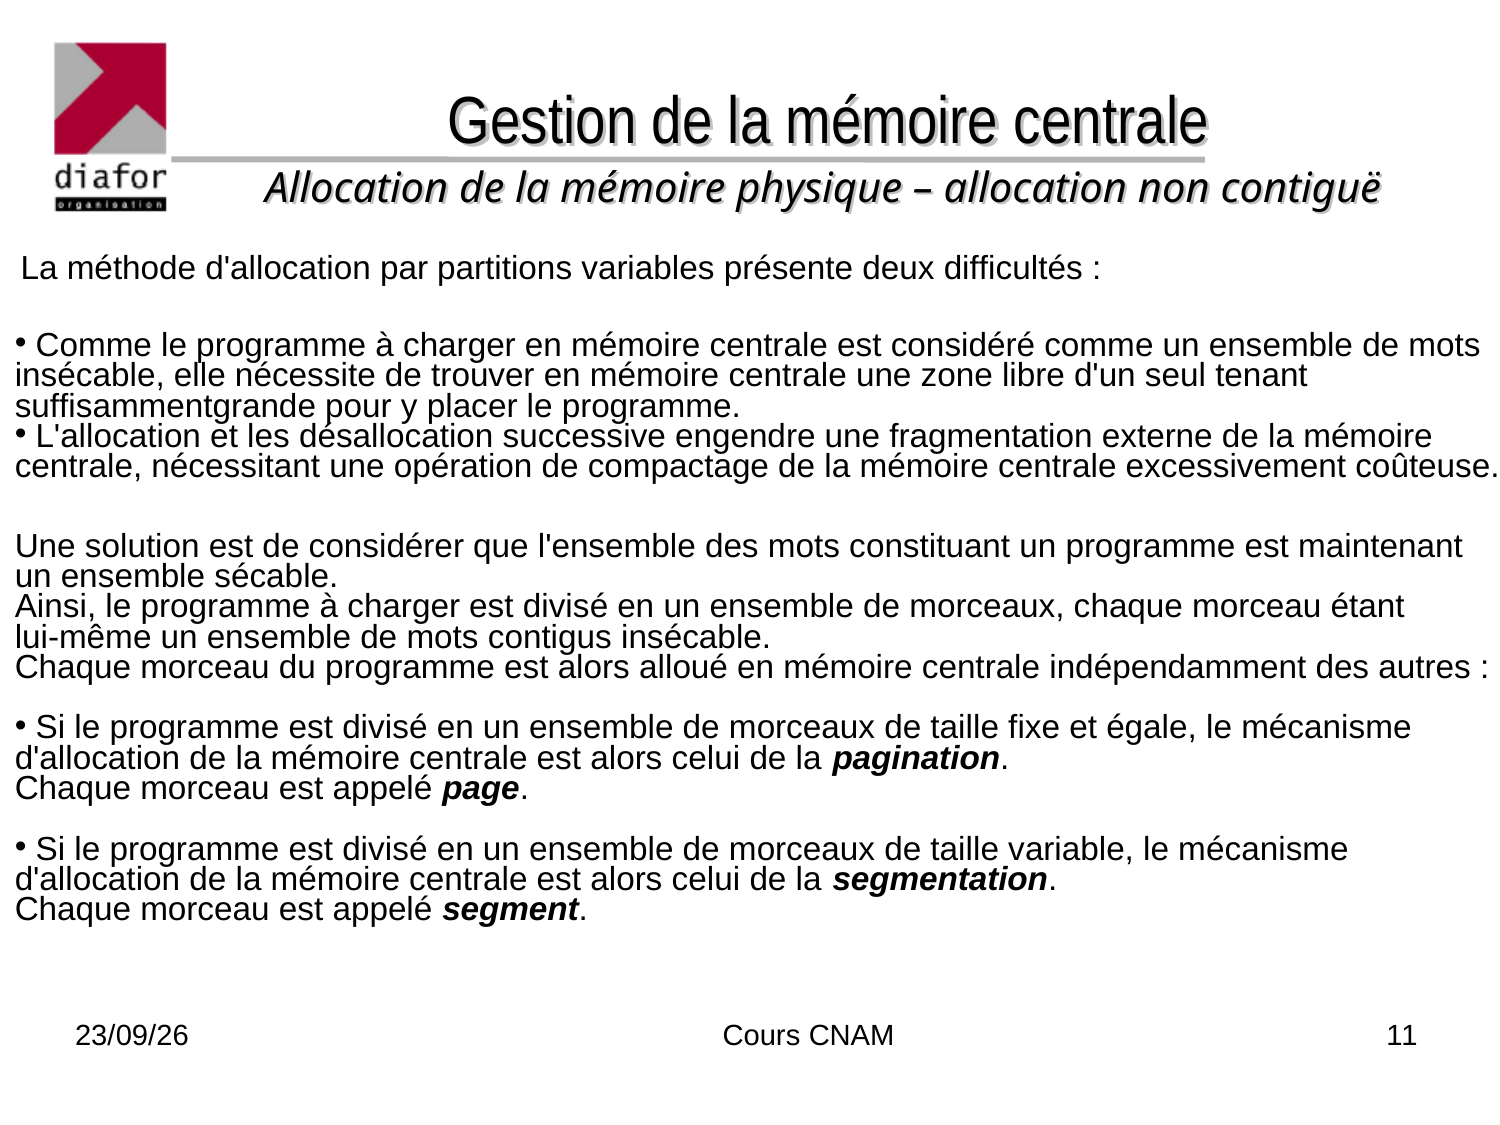

# Gestion de la mémoire centrale Allocation de la mémoire physique – allocation non contiguë
La méthode d'allocation par partitions variables présente deux difficultés :
 Comme le programme à charger en mémoire centrale est considéré comme un ensemble de mots
insécable, elle nécessite de trouver en mémoire centrale une zone libre d'un seul tenant
suffisammentgrande pour y placer le programme.
 L'allocation et les désallocation successive engendre une fragmentation externe de la mémoire
centrale, nécessitant une opération de compactage de la mémoire centrale excessivement coûteuse.
Une solution est de considérer que l'ensemble des mots constituant un programme est maintenant
un ensemble sécable.
Ainsi, le programme à charger est divisé en un ensemble de morceaux, chaque morceau étant
lui-même un ensemble de mots contigus insécable.
Chaque morceau du programme est alors alloué en mémoire centrale indépendamment des autres :
 Si le programme est divisé en un ensemble de morceaux de taille fixe et égale, le mécanisme
d'allocation de la mémoire centrale est alors celui de la pagination.
Chaque morceau est appelé page.
 Si le programme est divisé en un ensemble de morceaux de taille variable, le mécanisme
d'allocation de la mémoire centrale est alors celui de la segmentation.
Chaque morceau est appelé segment.
Cours CNAM
11